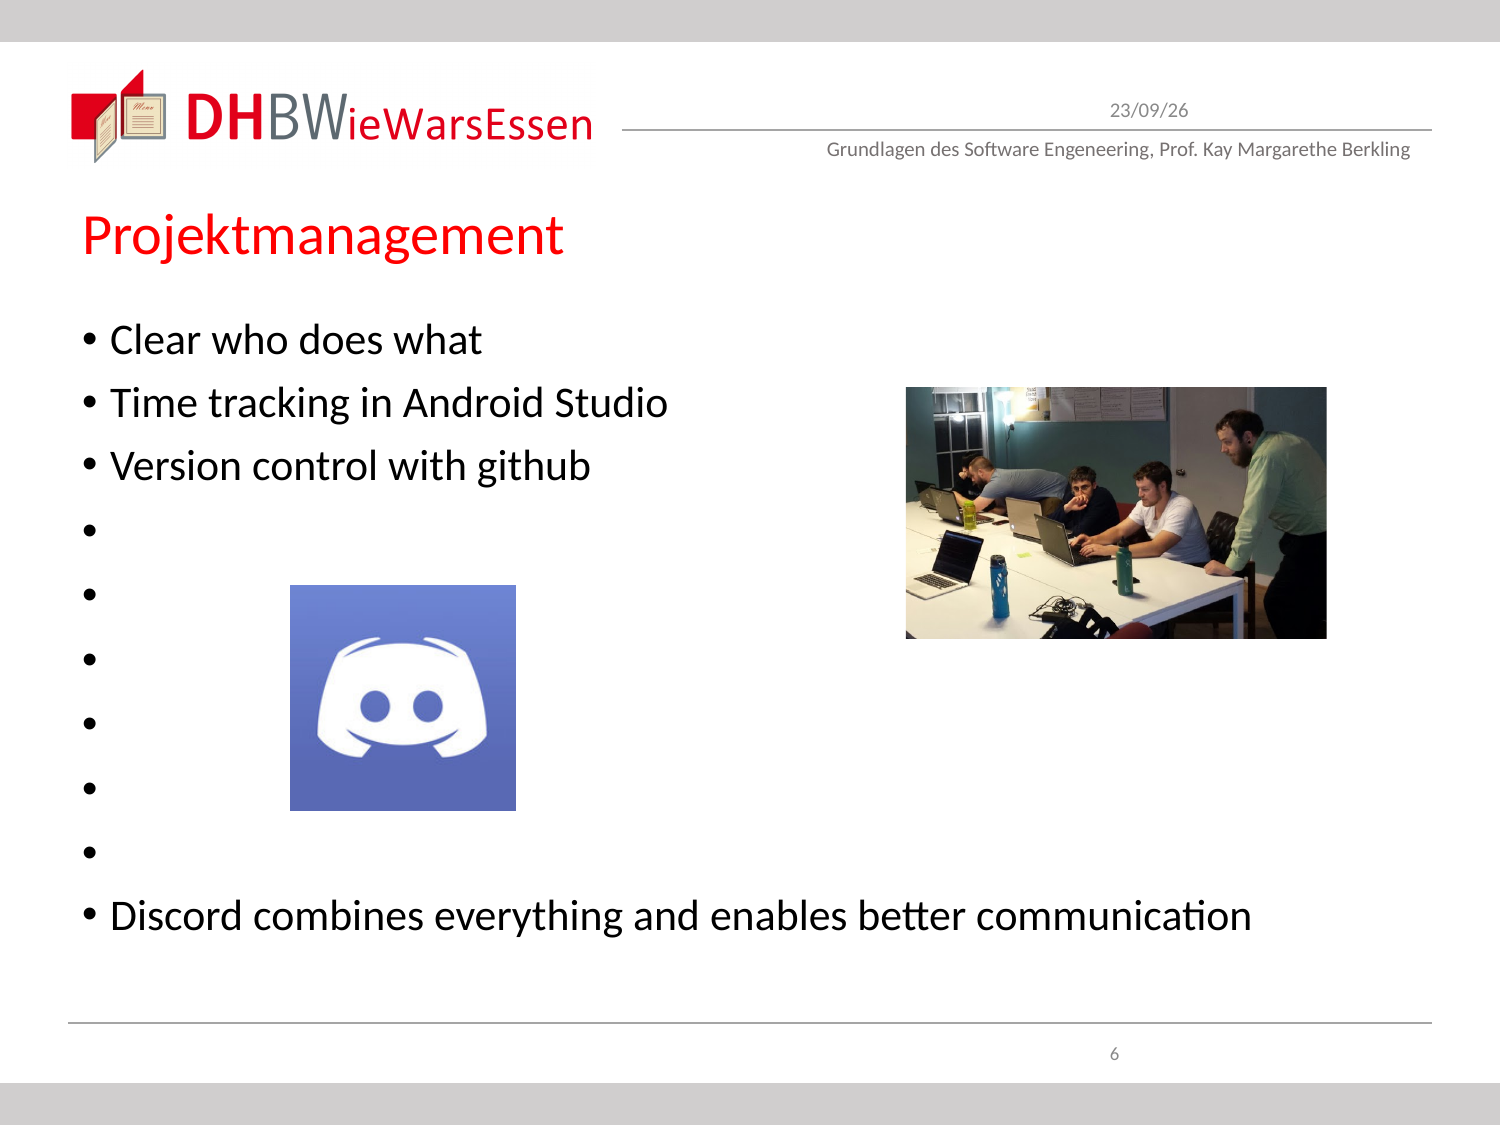

Projektmanagement
# Clear who does what
Time tracking in Android Studio
Version control with github
Discord combines everything and enables better communication